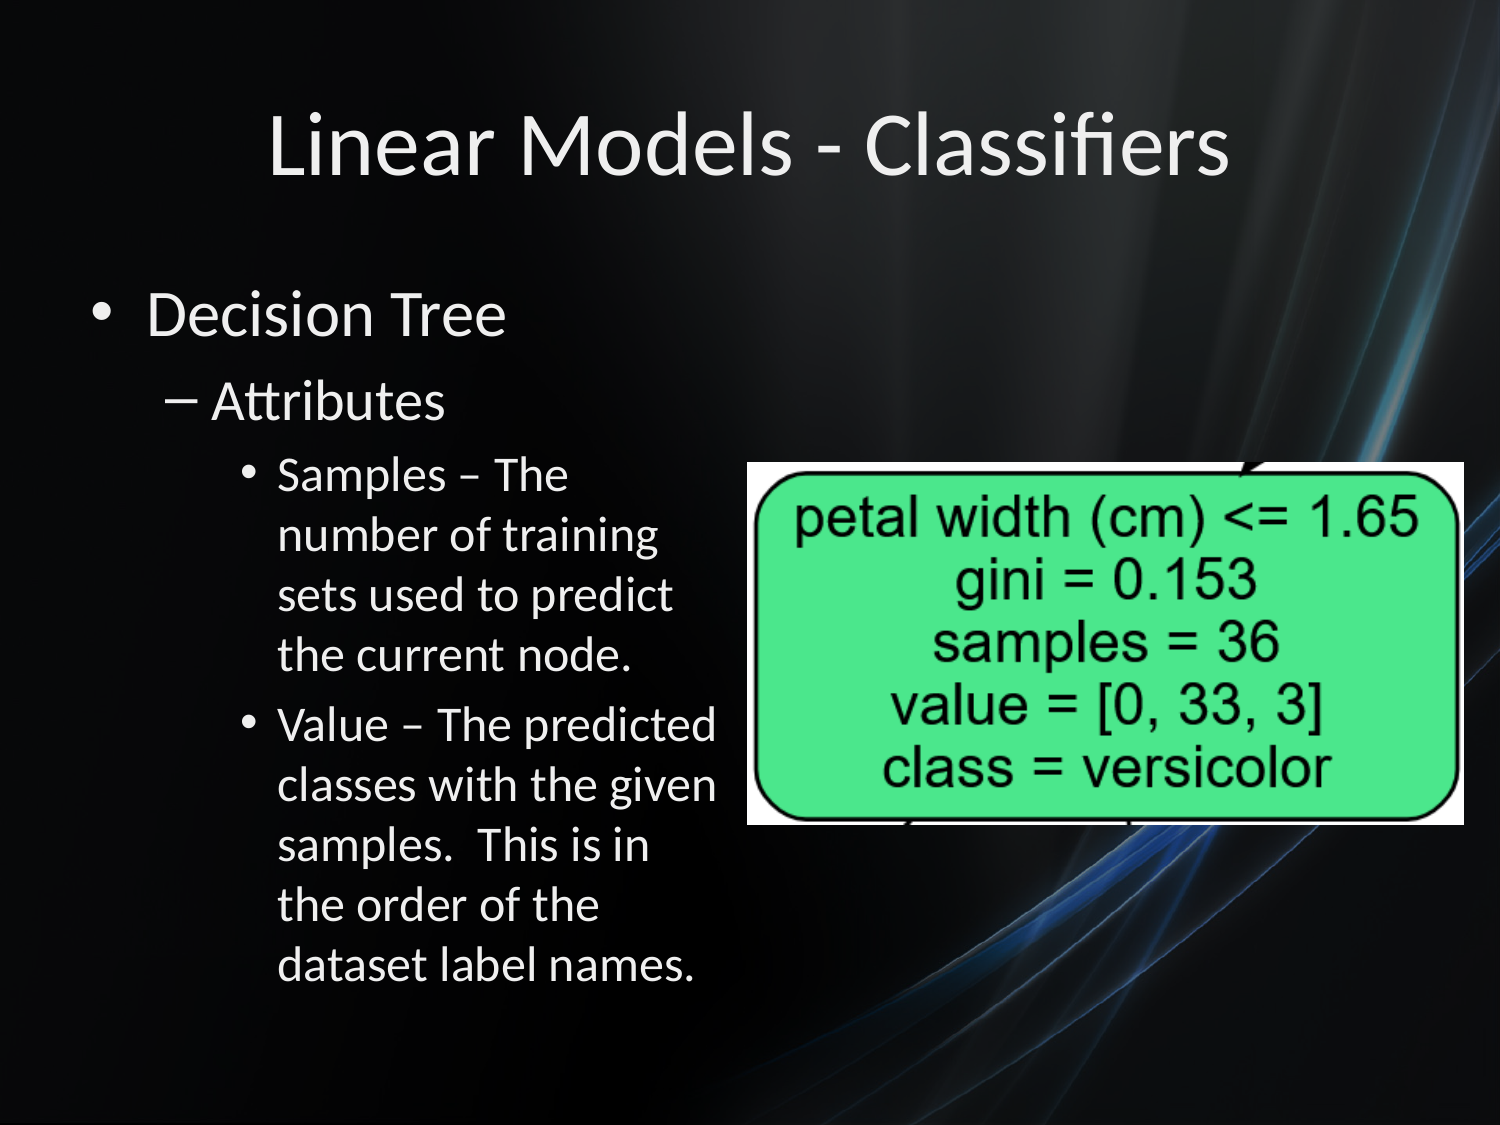

# Linear Models - Classifiers
Decision Tree
Attributes
Samples – The number of training sets used to predict the current node.
Value – The predicted classes with the given samples. This is in the order of the dataset label names.